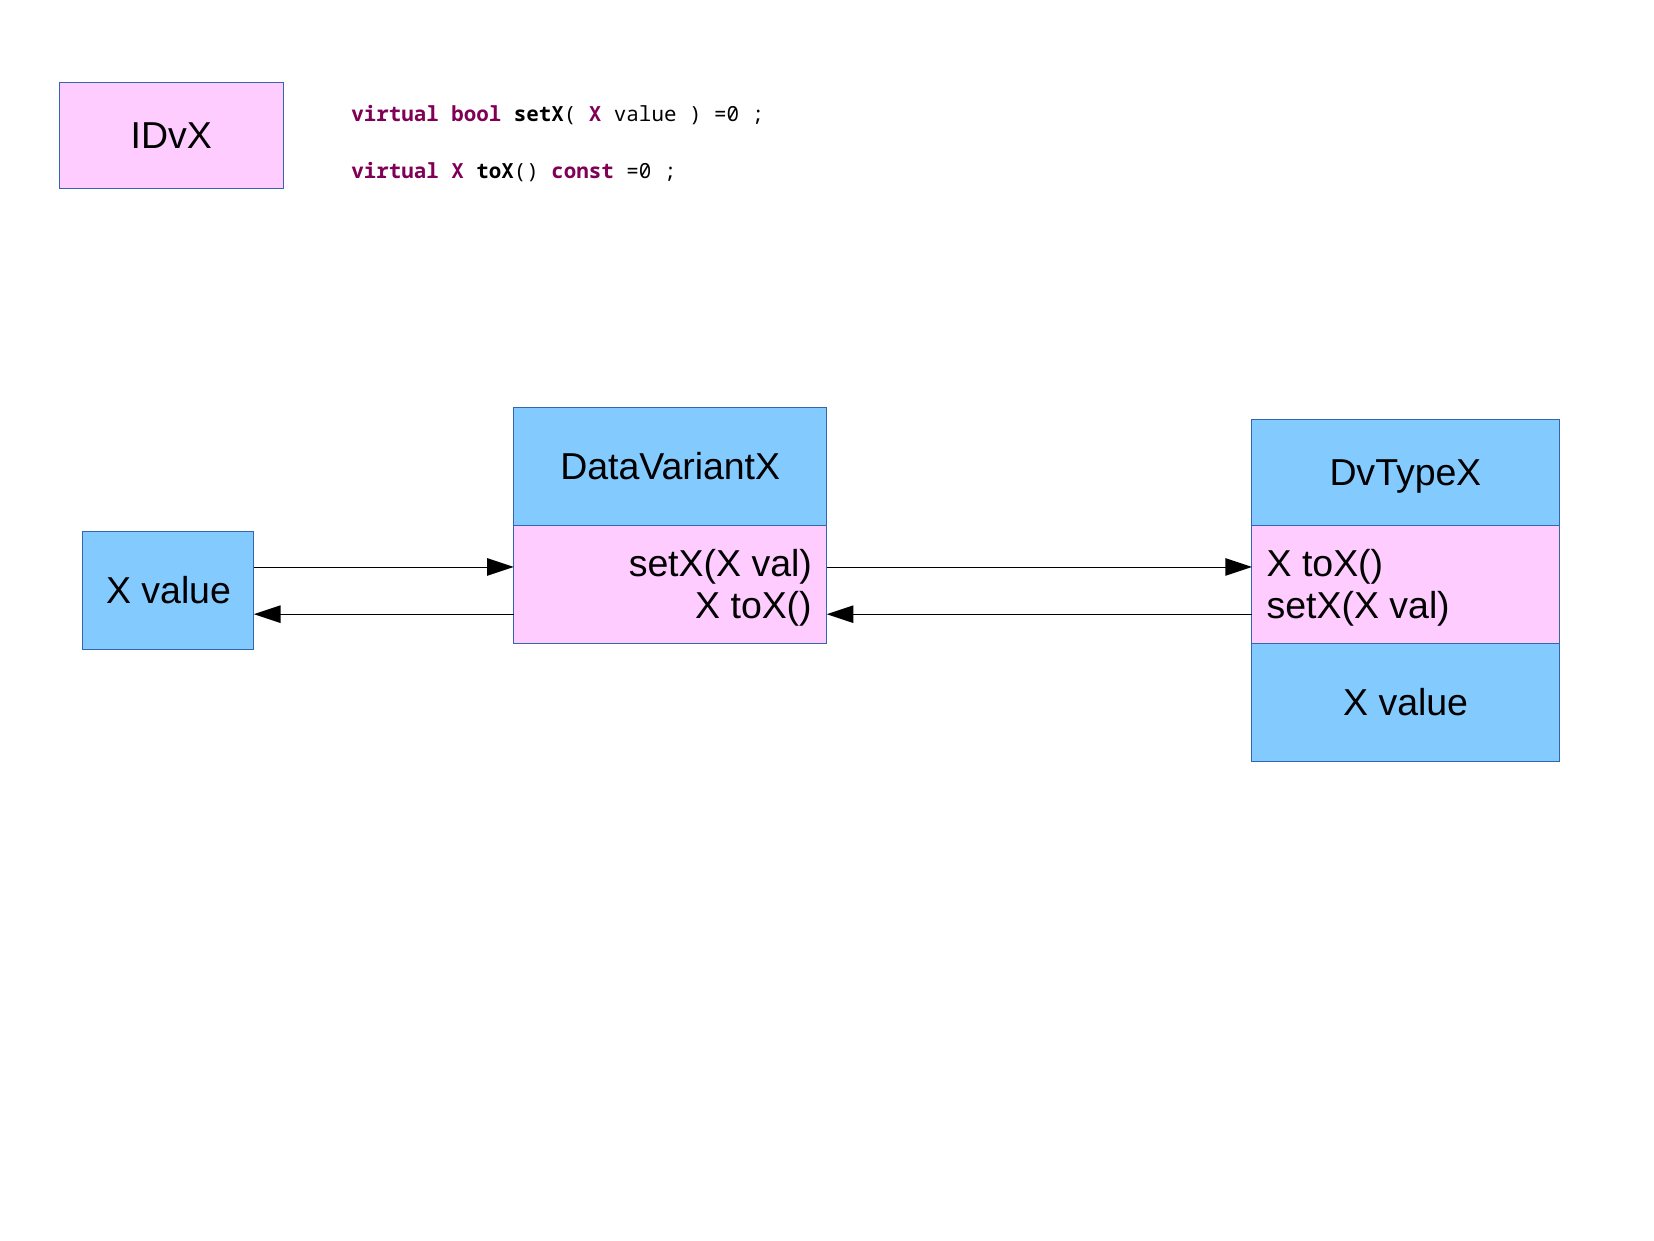

IDvX
 virtual bool setX( X value ) =0 ;
 virtual X toX() const =0 ;
DataVariantX
DvTypeX
setX(X val)
X toX()
X toX()
setX(X val)
X value
X value